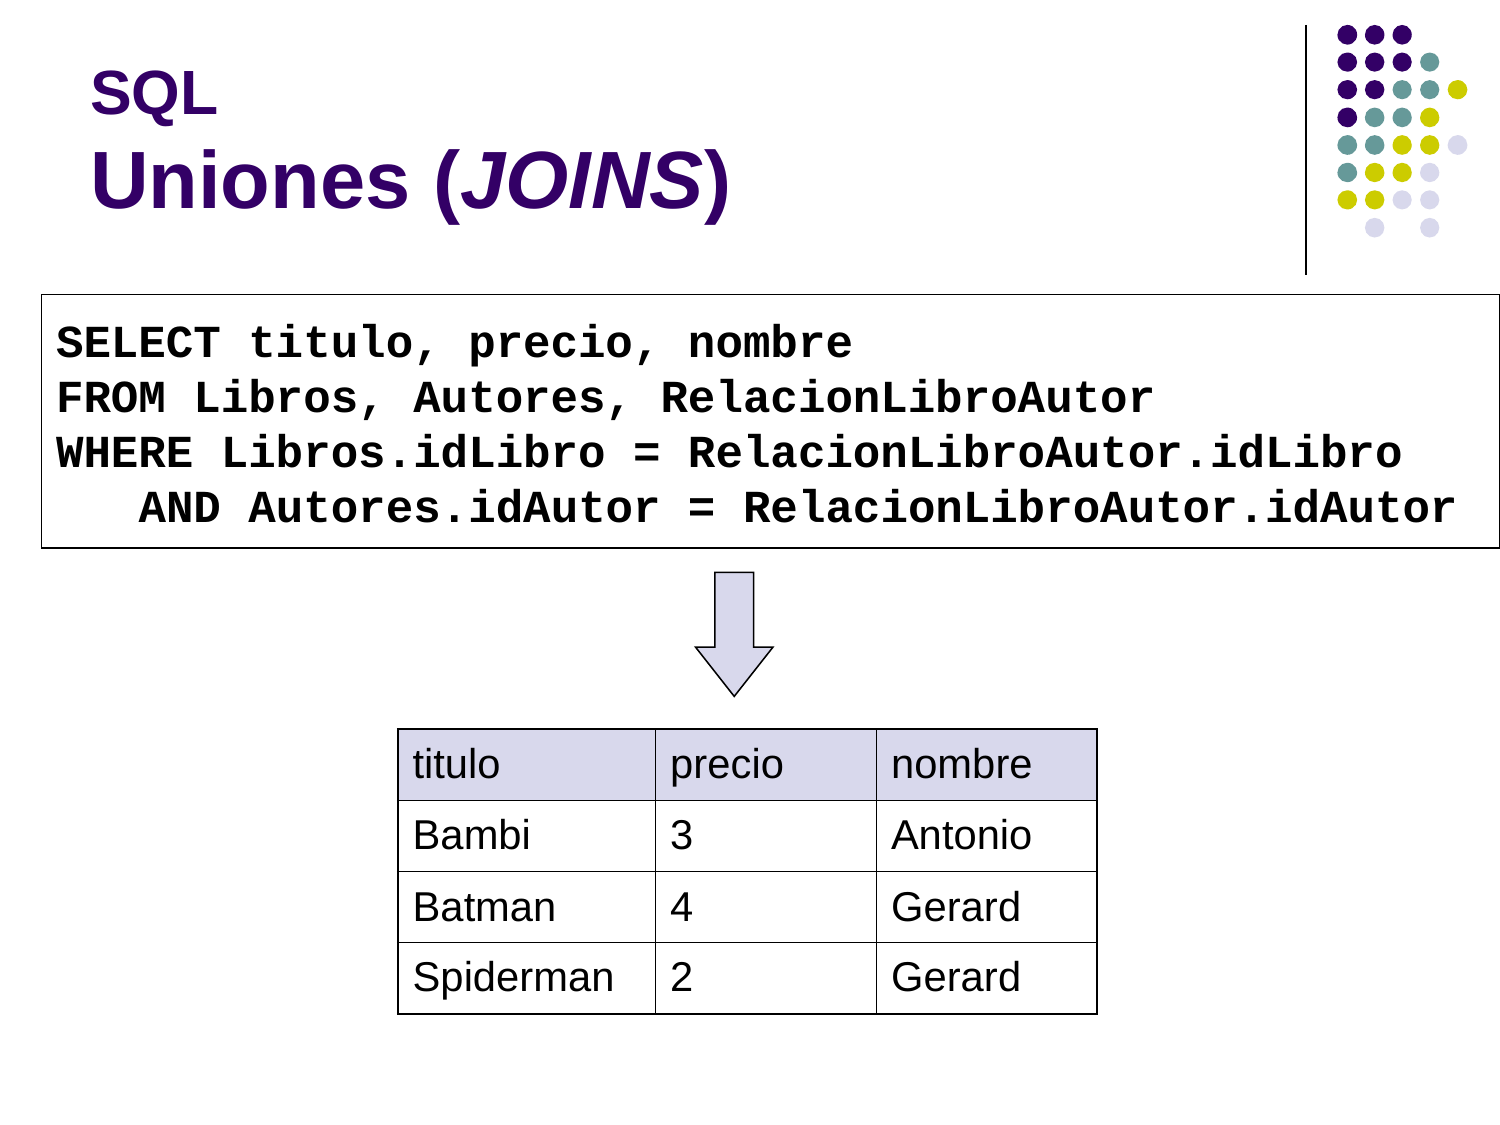

# SQL Uniones (JOINS)
SELECT titulo, precio, nombre
FROM Libros, Autores, RelacionLibroAutor
WHERE Libros.idLibro = RelacionLibroAutor.idLibro
 AND Autores.idAutor = RelacionLibroAutor.idAutor
| titulo | precio | nombre |
| --- | --- | --- |
| Bambi | 3 | Antonio |
| Batman | 4 | Gerard |
| Spiderman | 2 | Gerard |